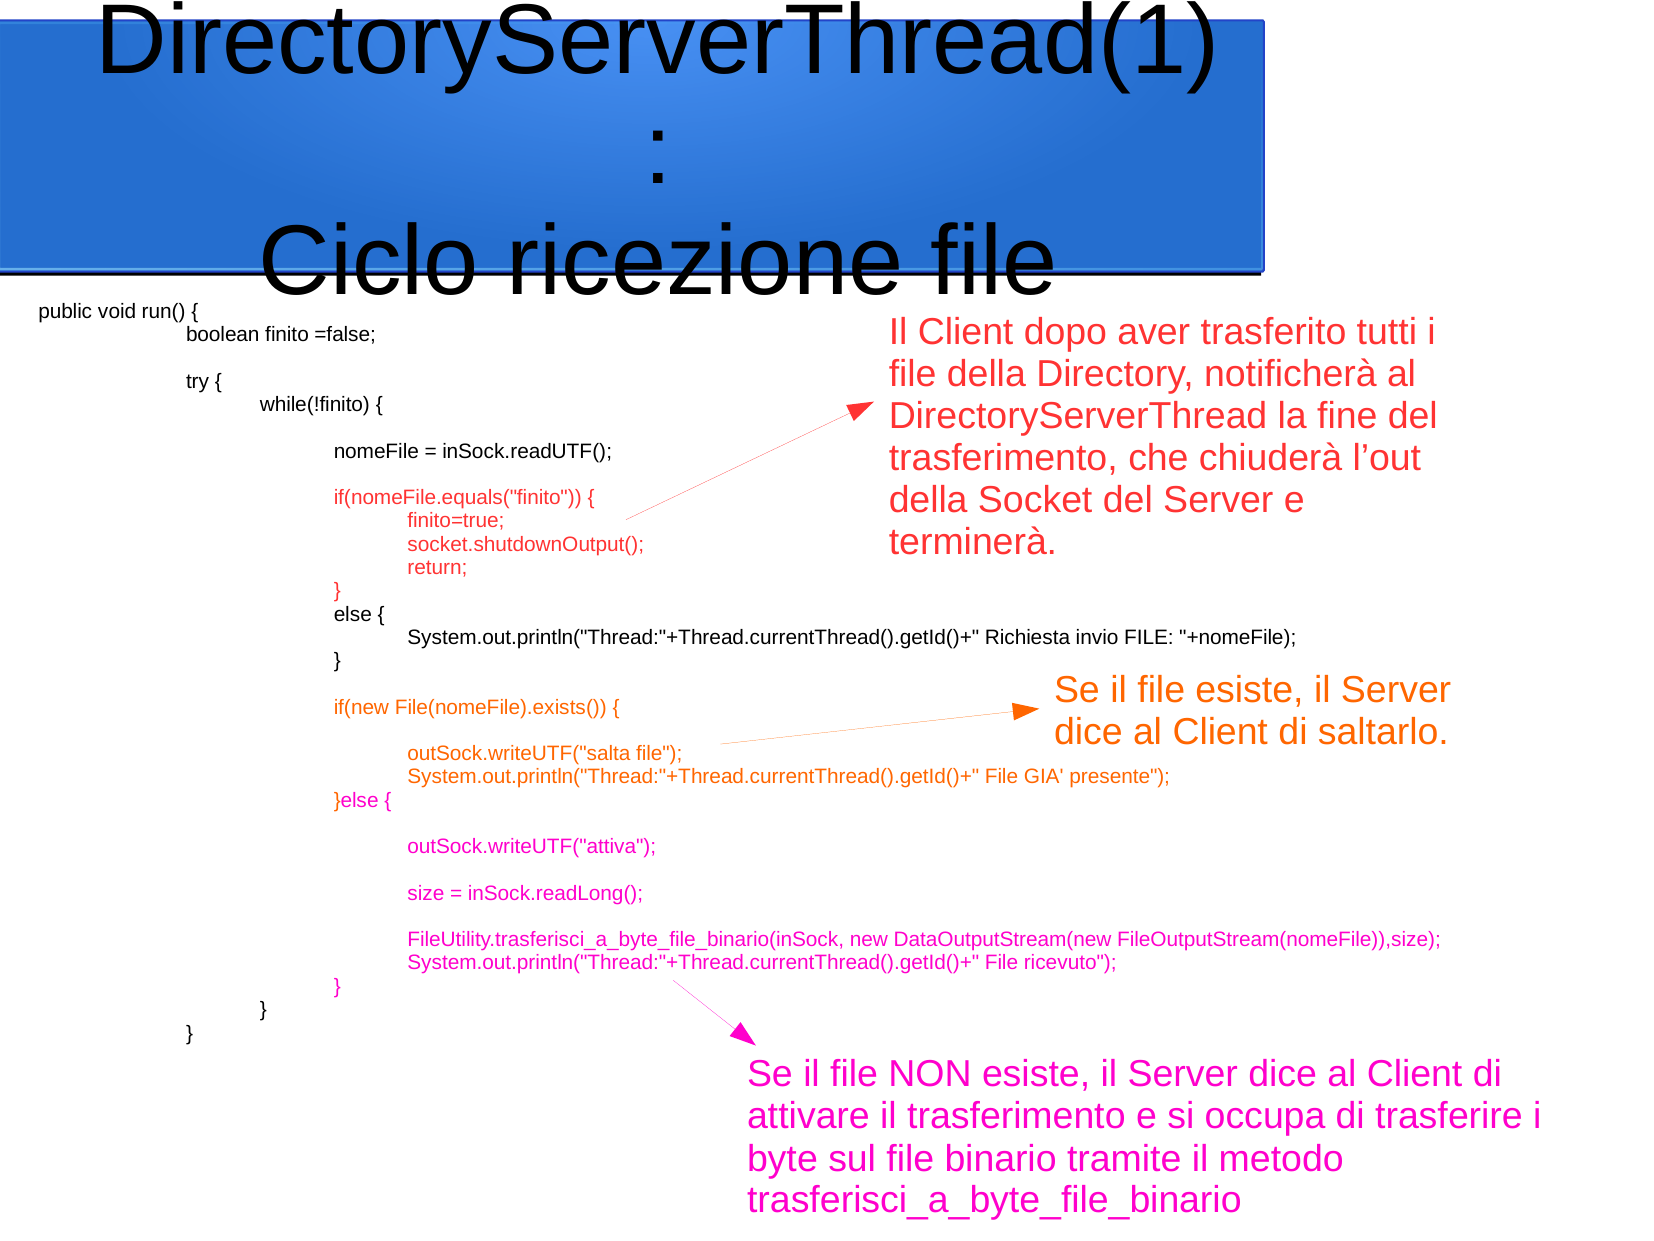

# DirectoryServerThread(1): Ciclo ricezione file
public void run() {
		boolean finito =false;
		try {
			while(!finito) {
				nomeFile = inSock.readUTF();
				if(nomeFile.equals("finito")) {
					finito=true;
					socket.shutdownOutput();
					return;
				}
				else {
					System.out.println("Thread:"+Thread.currentThread().getId()+" Richiesta invio FILE: "+nomeFile);
				}
				if(new File(nomeFile).exists()) {
					outSock.writeUTF("salta file");
					System.out.println("Thread:"+Thread.currentThread().getId()+" File GIA' presente");
				}else {
					outSock.writeUTF("attiva");
					size = inSock.readLong();
					FileUtility.trasferisci_a_byte_file_binario(inSock, new DataOutputStream(new FileOutputStream(nomeFile)),size);
					System.out.println("Thread:"+Thread.currentThread().getId()+" File ricevuto");
				}
			}
		}
Il Client dopo aver trasferito tutti i file della Directory, notificherà al DirectoryServerThread la fine del trasferimento, che chiuderà l’out della Socket del Server e terminerà.
Se il file esiste, il Server dice al Client di saltarlo.
Se il file NON esiste, il Server dice al Client di attivare il trasferimento e si occupa di trasferire i byte sul file binario tramite il metodo trasferisci_a_byte_file_binario